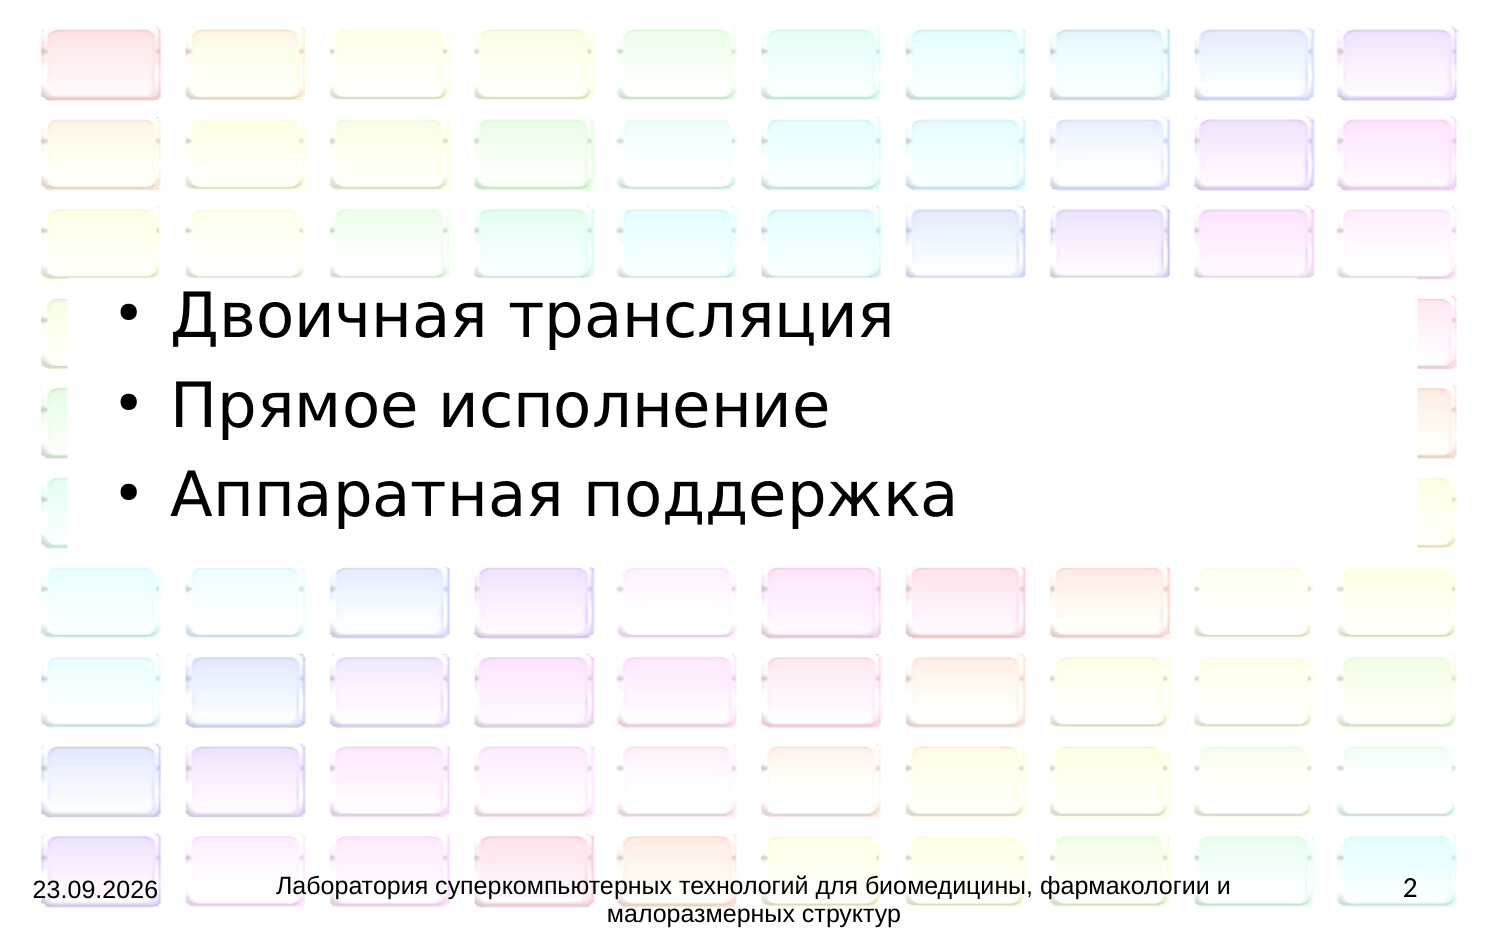

# Двоичная трансляция
Прямое исполнение
Аппаратная поддержка
Лаборатория суперкомпьютерных технологий для биомедицины, фармакологии и малоразмерных структур